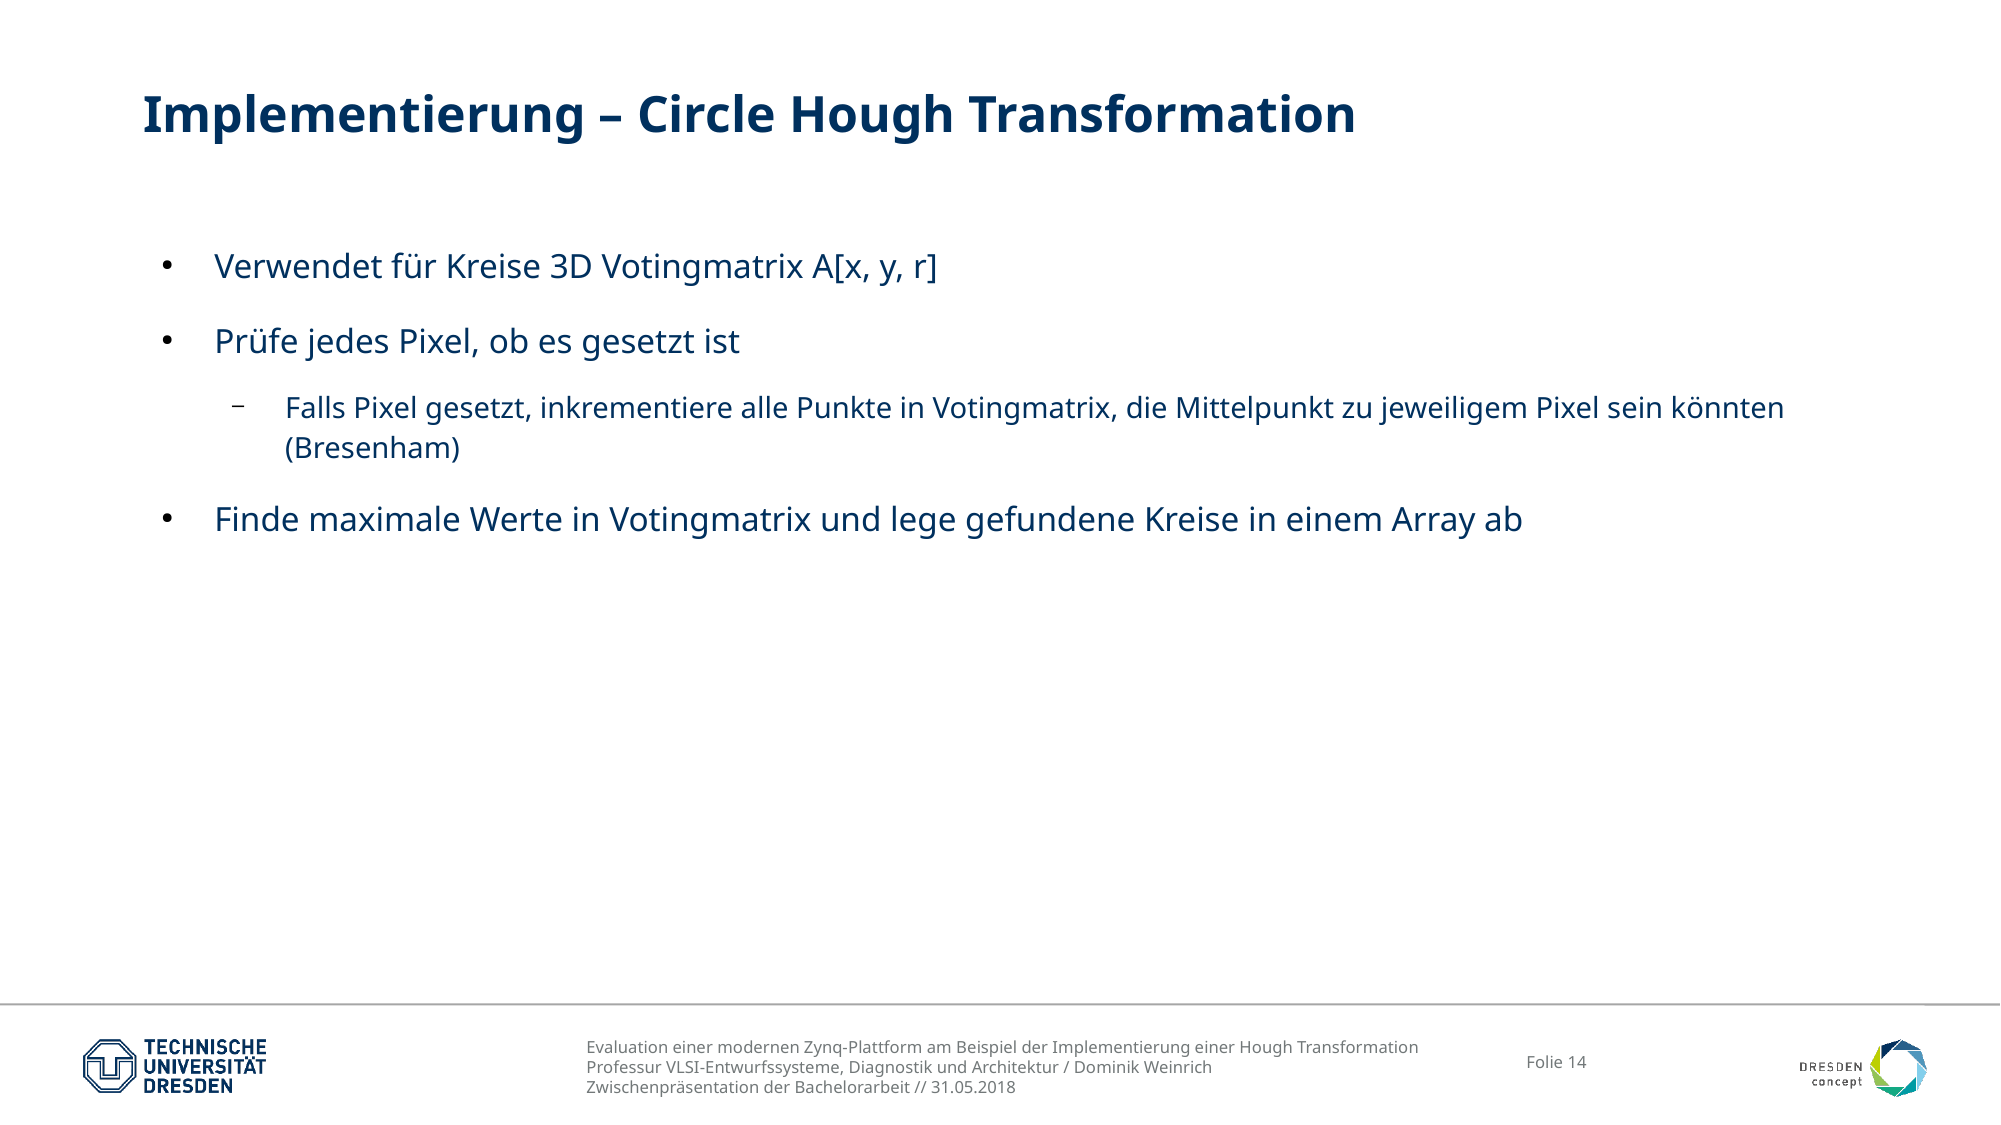

# Implementierung – Circle Hough Transformation
Verwendet für Kreise 3D Votingmatrix A[x, y, r]
Prüfe jedes Pixel, ob es gesetzt ist
Falls Pixel gesetzt, inkrementiere alle Punkte in Votingmatrix, die Mittelpunkt zu jeweiligem Pixel sein könnten (Bresenham)
Finde maximale Werte in Votingmatrix und lege gefundene Kreise in einem Array ab